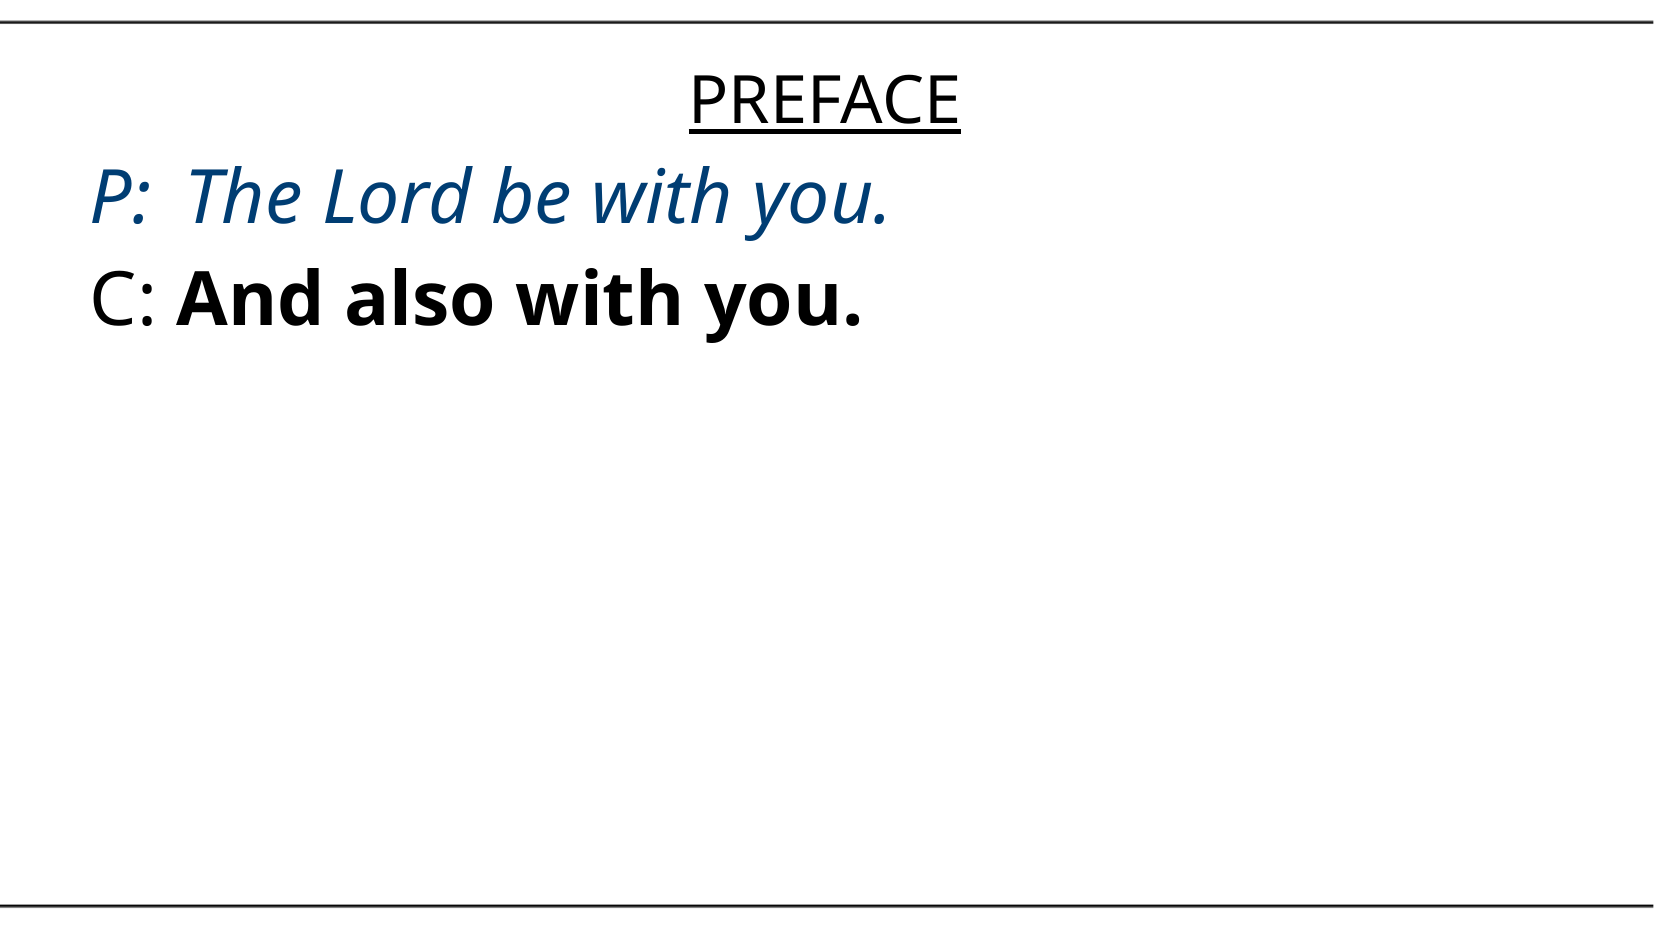

Preface
P:	 The Lord be with you.
C: And also with you.